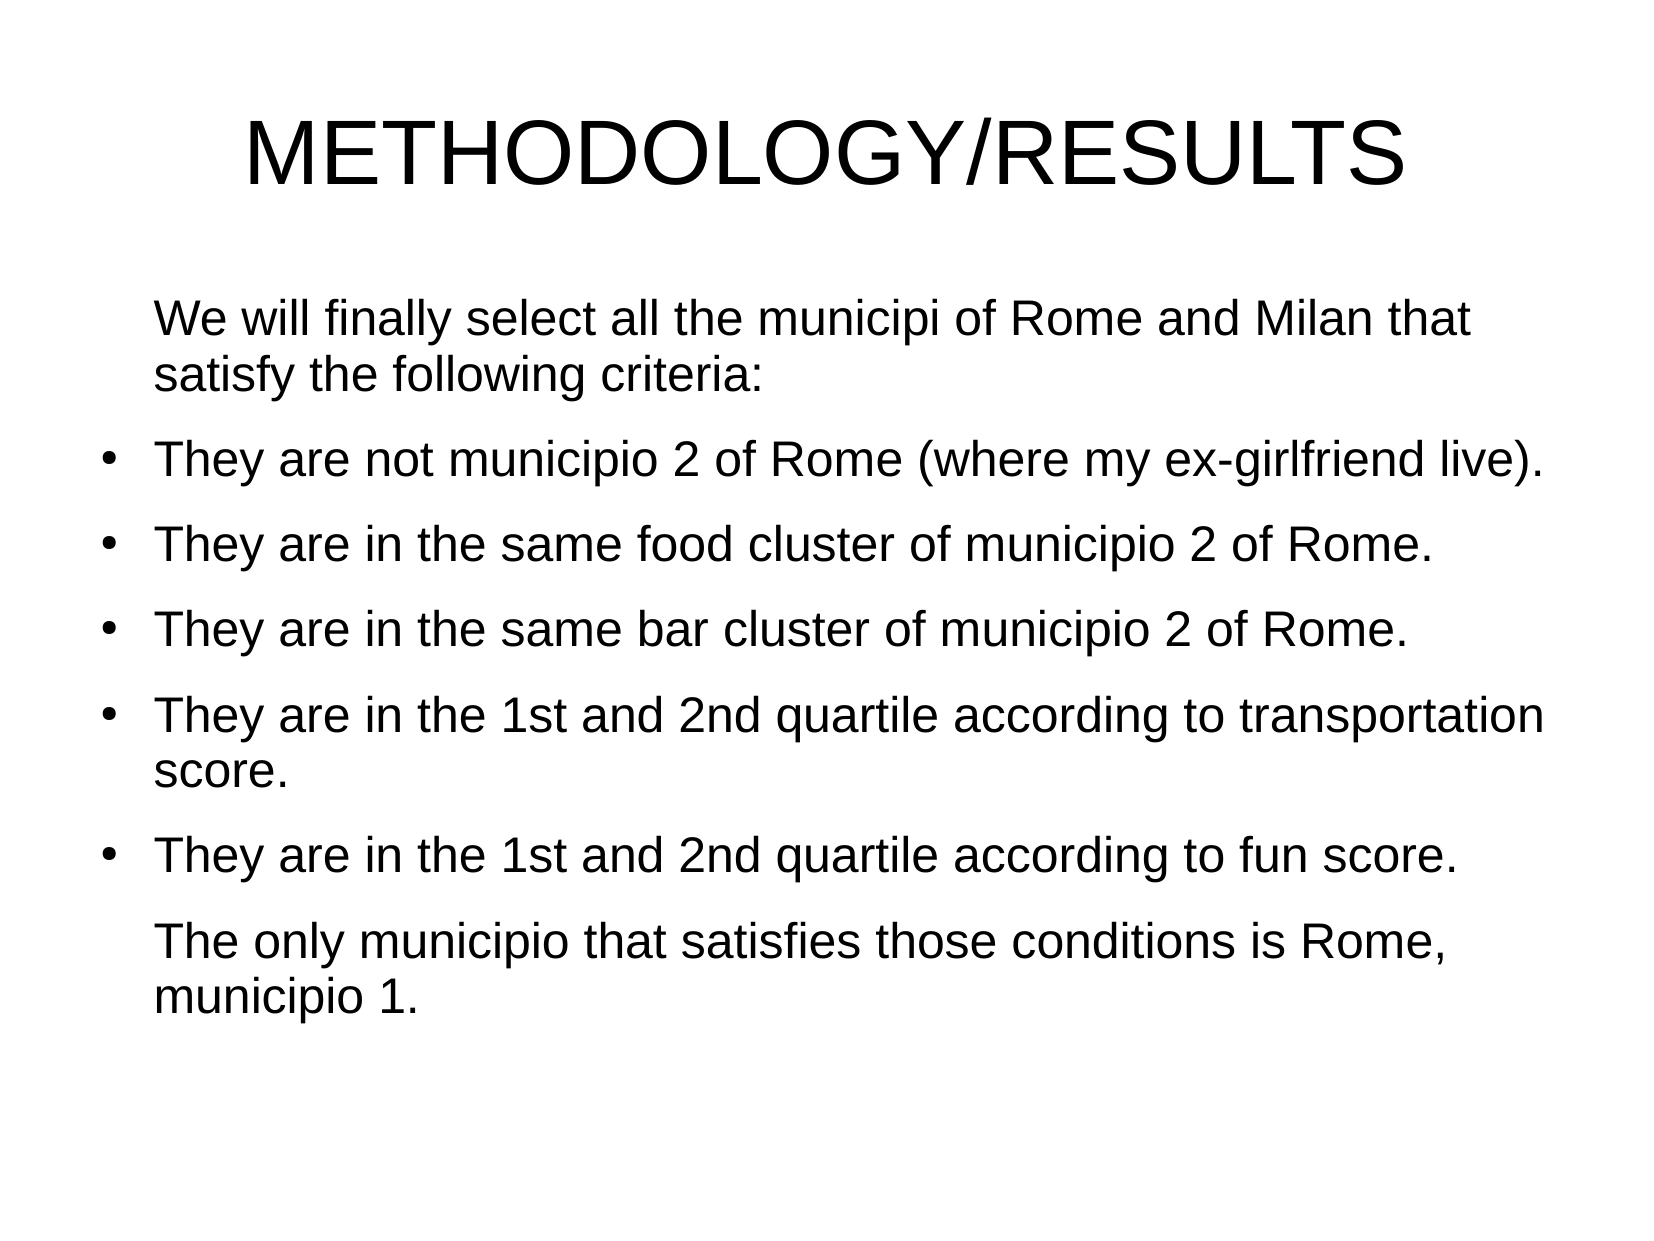

# METHODOLOGY/RESULTS
We will finally select all the municipi of Rome and Milan that satisfy the following criteria:
They are not municipio 2 of Rome (where my ex-girlfriend live).
They are in the same food cluster of municipio 2 of Rome.
They are in the same bar cluster of municipio 2 of Rome.
They are in the 1st and 2nd quartile according to transportation score.
They are in the 1st and 2nd quartile according to fun score.
The only municipio that satisfies those conditions is Rome, municipio 1.